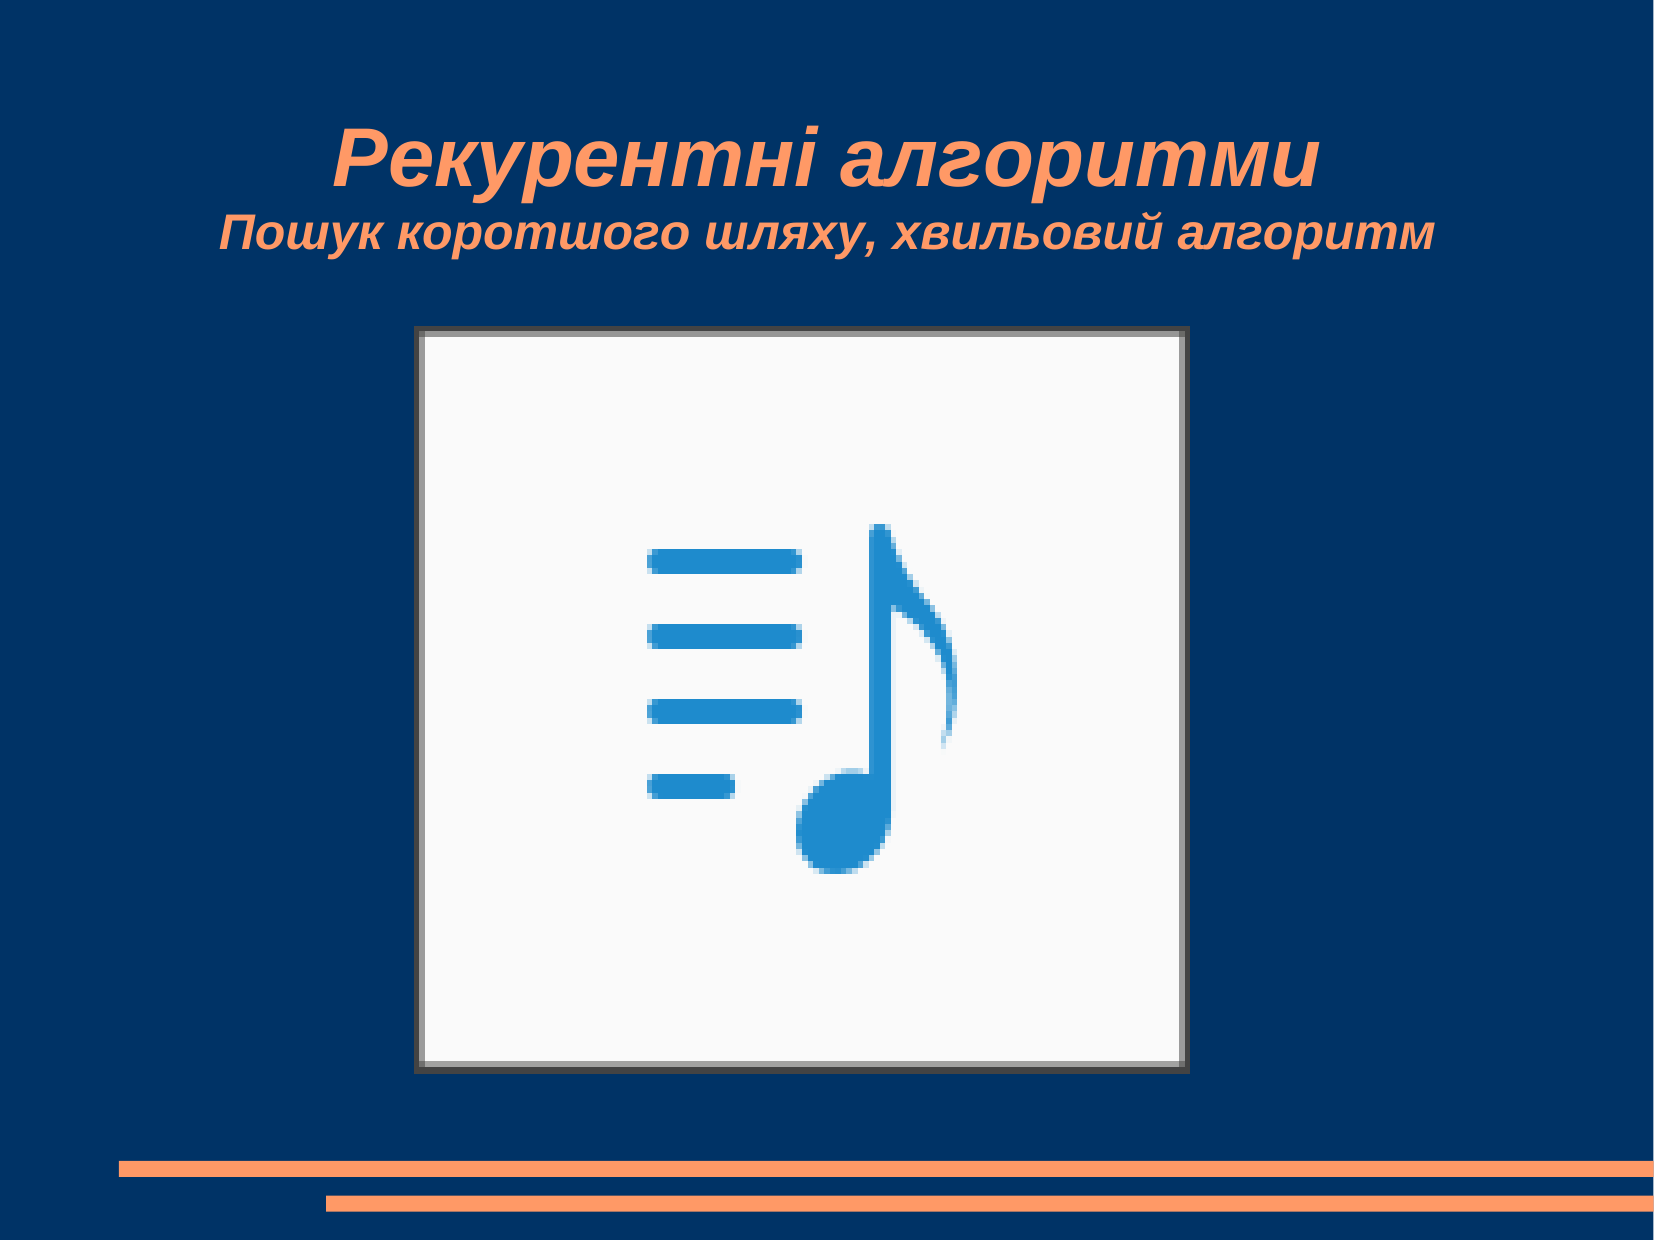

# Рекурентні алгоритми Пошук коротшого шляху, хвильовий алгоритм